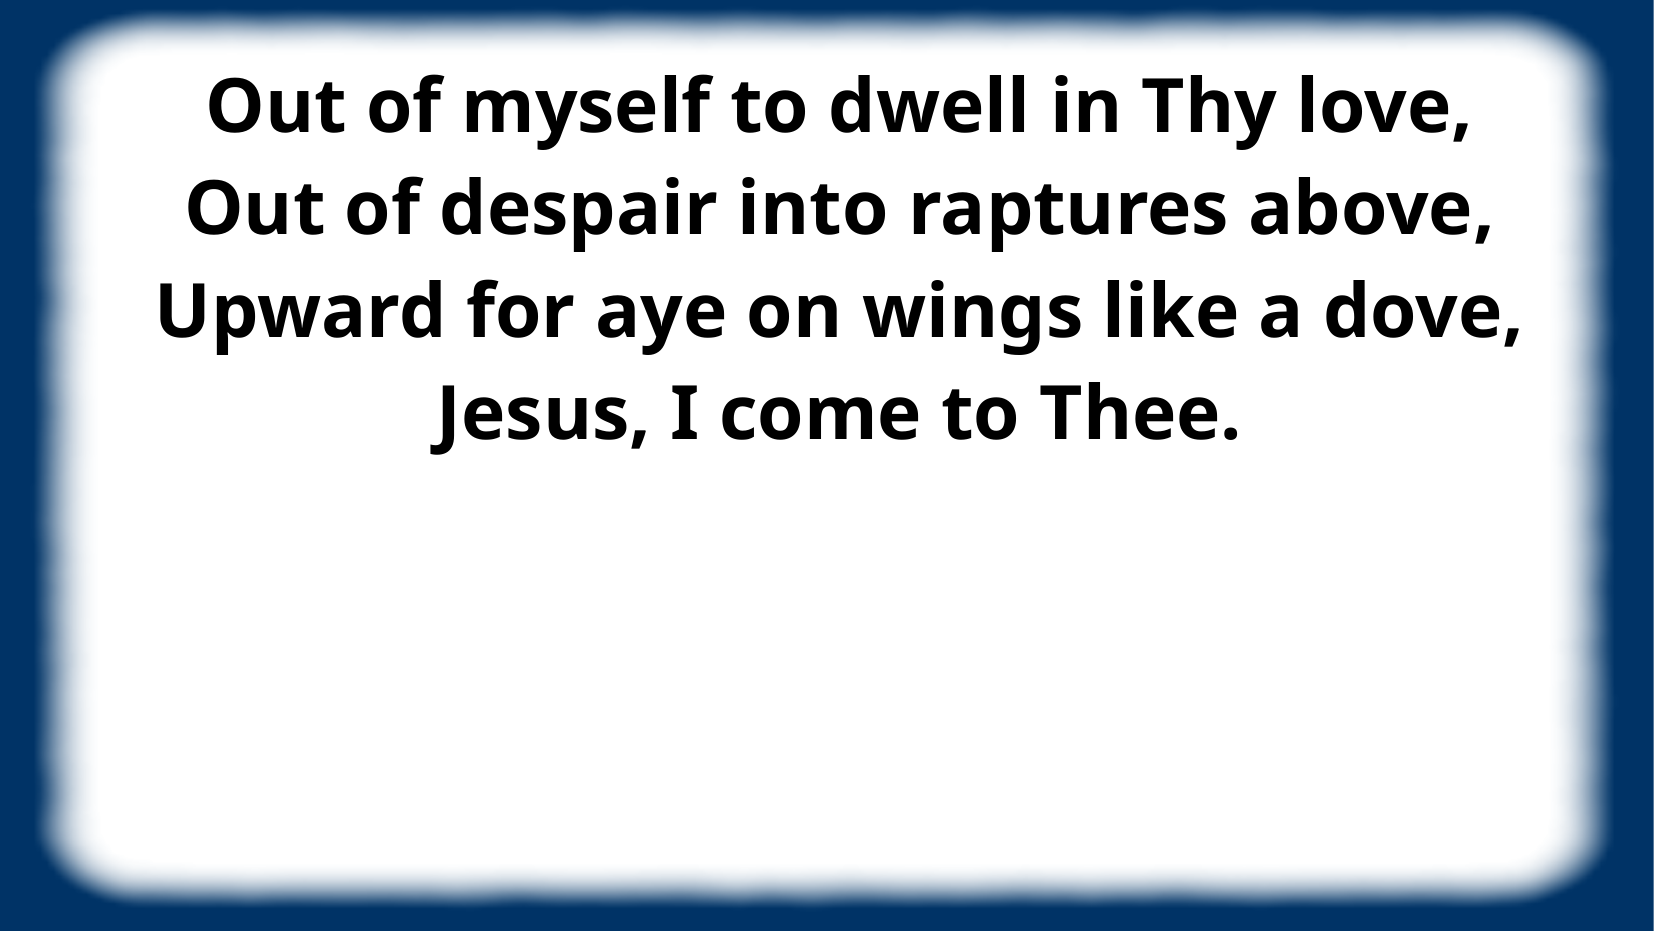

Out of myself to dwell in Thy love,
Out of despair into raptures above,
Upward for aye on wings like a dove,
Jesus, I come to Thee.